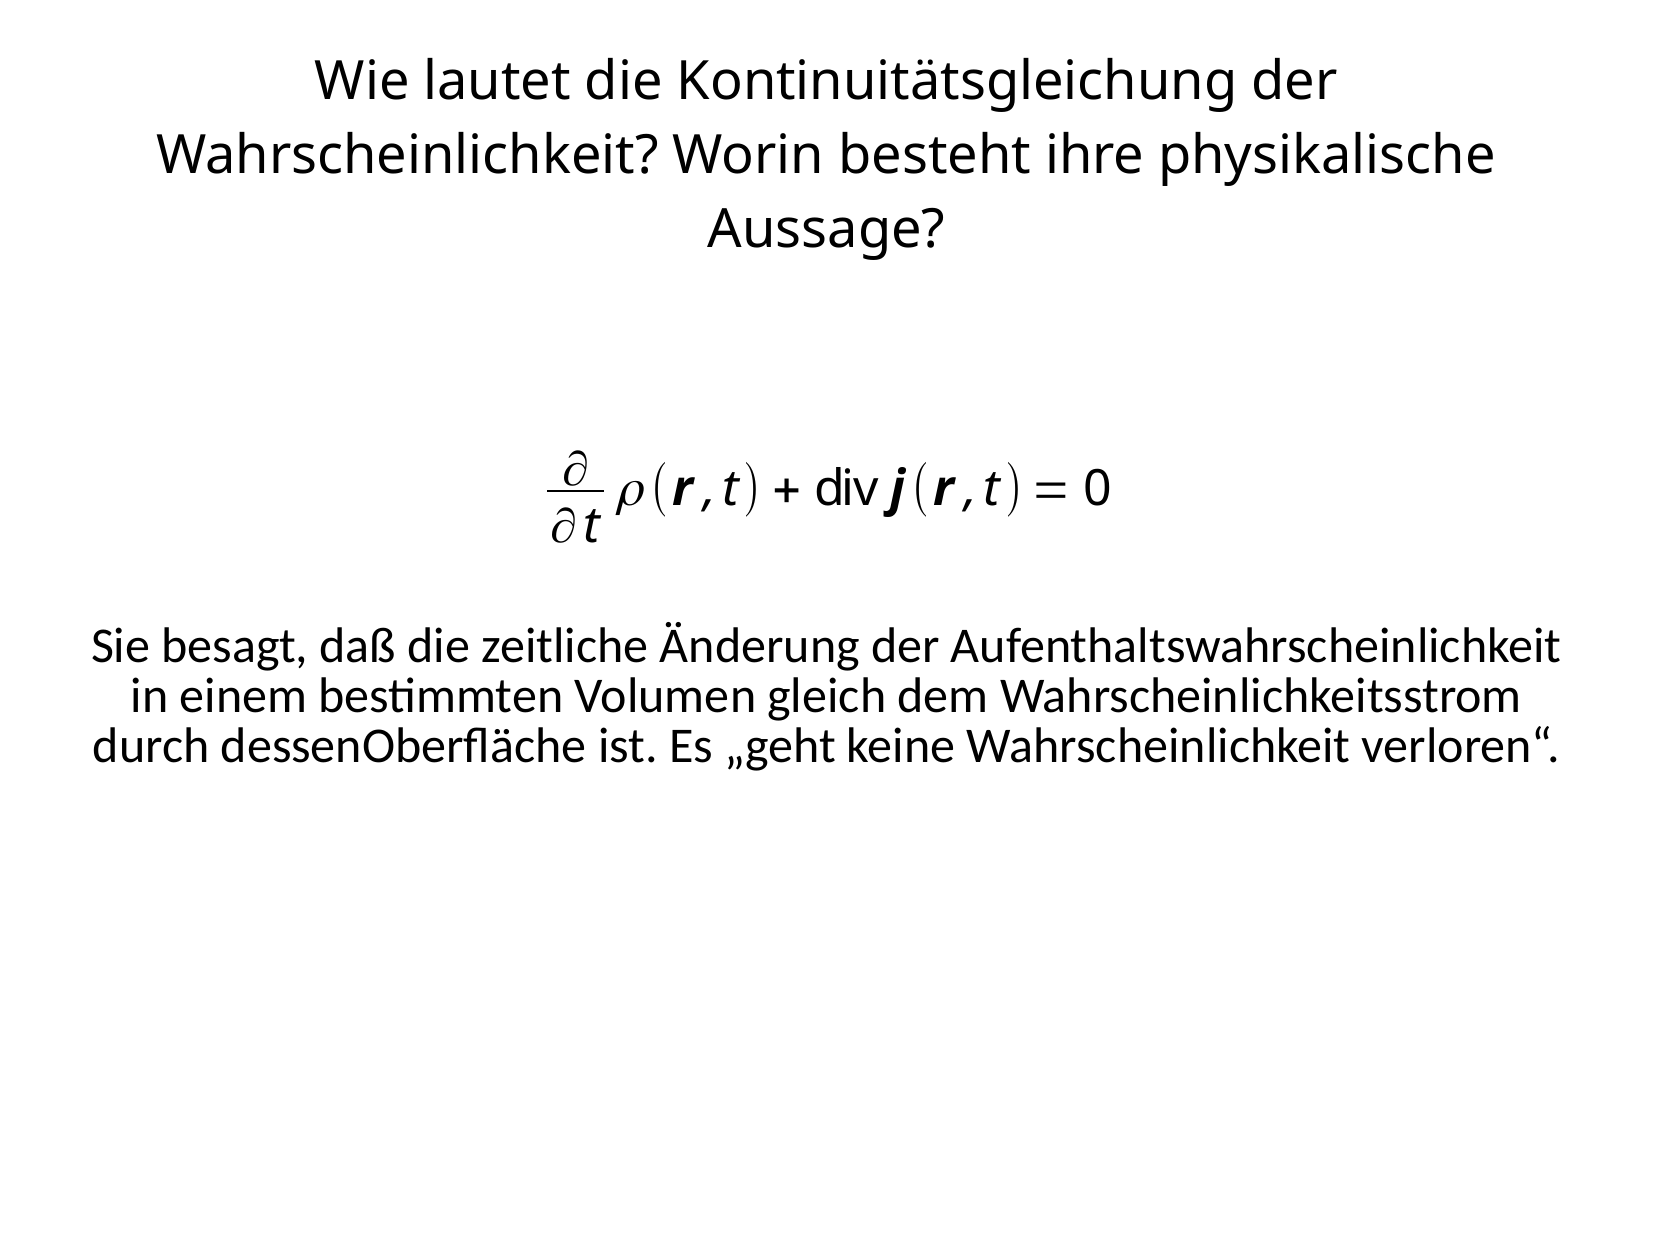

# Wie lautet die Kontinuitätsgleichung der Wahrscheinlichkeit? Worin besteht ihre physikalische Aussage?
Sie besagt, daß die zeitliche Änderung der Aufenthaltswahrscheinlichkeit in einem bestimmten Volumen gleich dem Wahrscheinlichkeitsstrom durch dessenOberfläche ist. Es „geht keine Wahrscheinlichkeit verloren“.